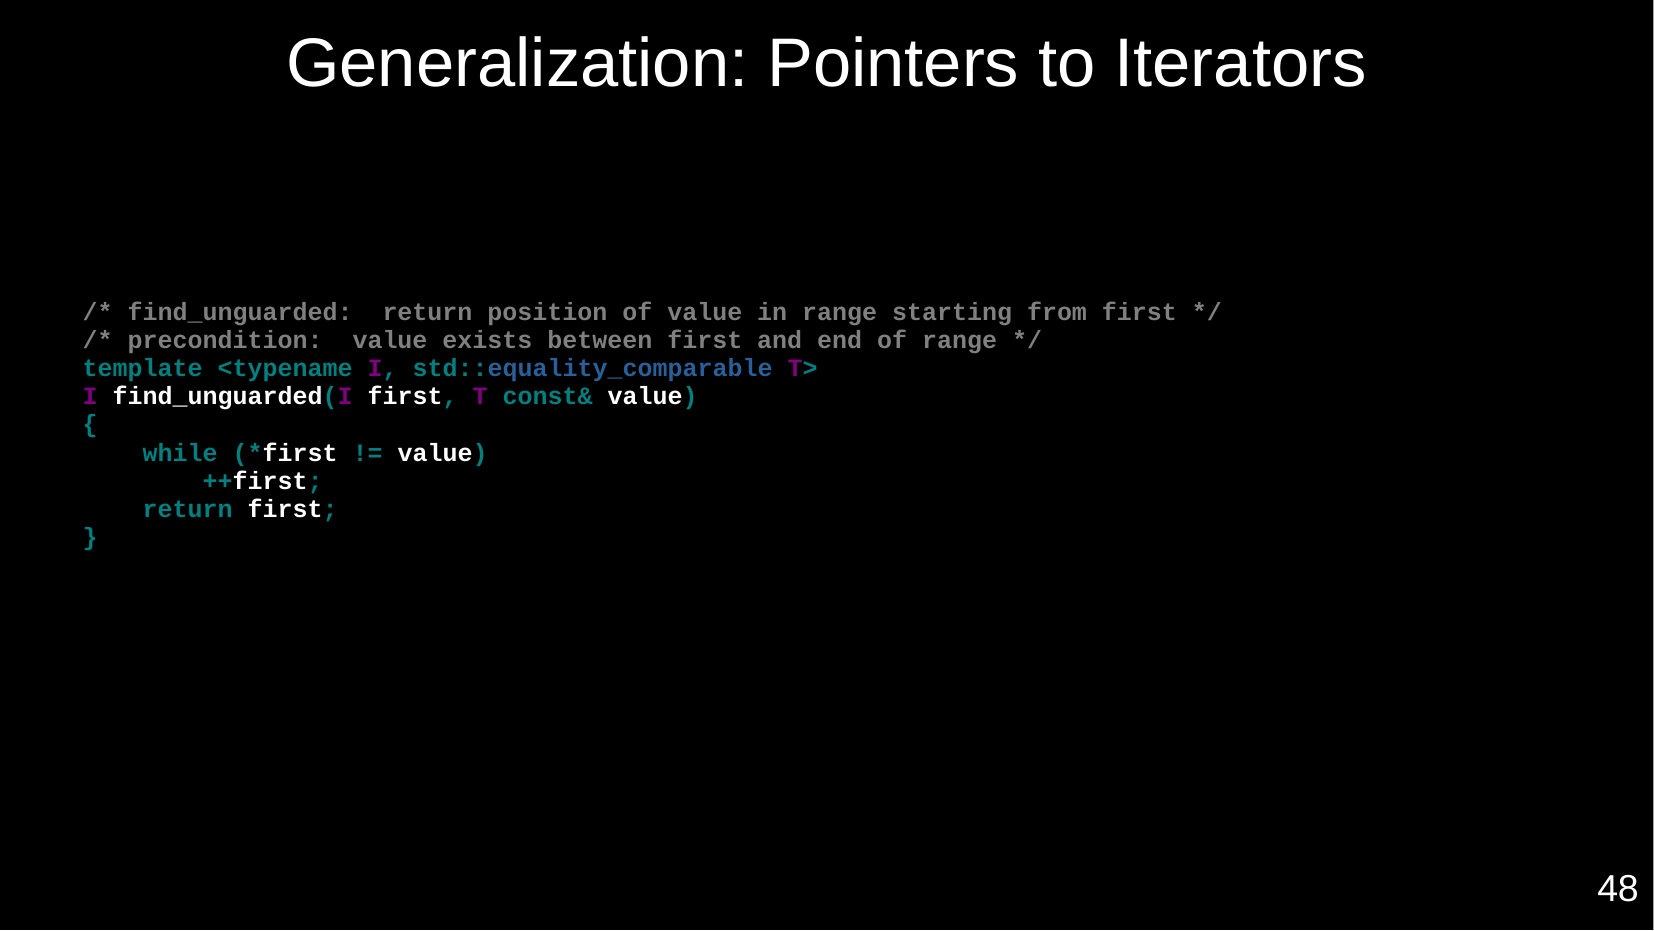

Generalization: Pointers to Iterators
# /* find_unguarded: return position of value in range starting from first */
/* precondition: value exists between first and end of range */
template <typename I, std::equality_comparable T>
I find_unguarded(I first, T const& value)
{
 while (*first != value)
 ++first;
 return first;
}